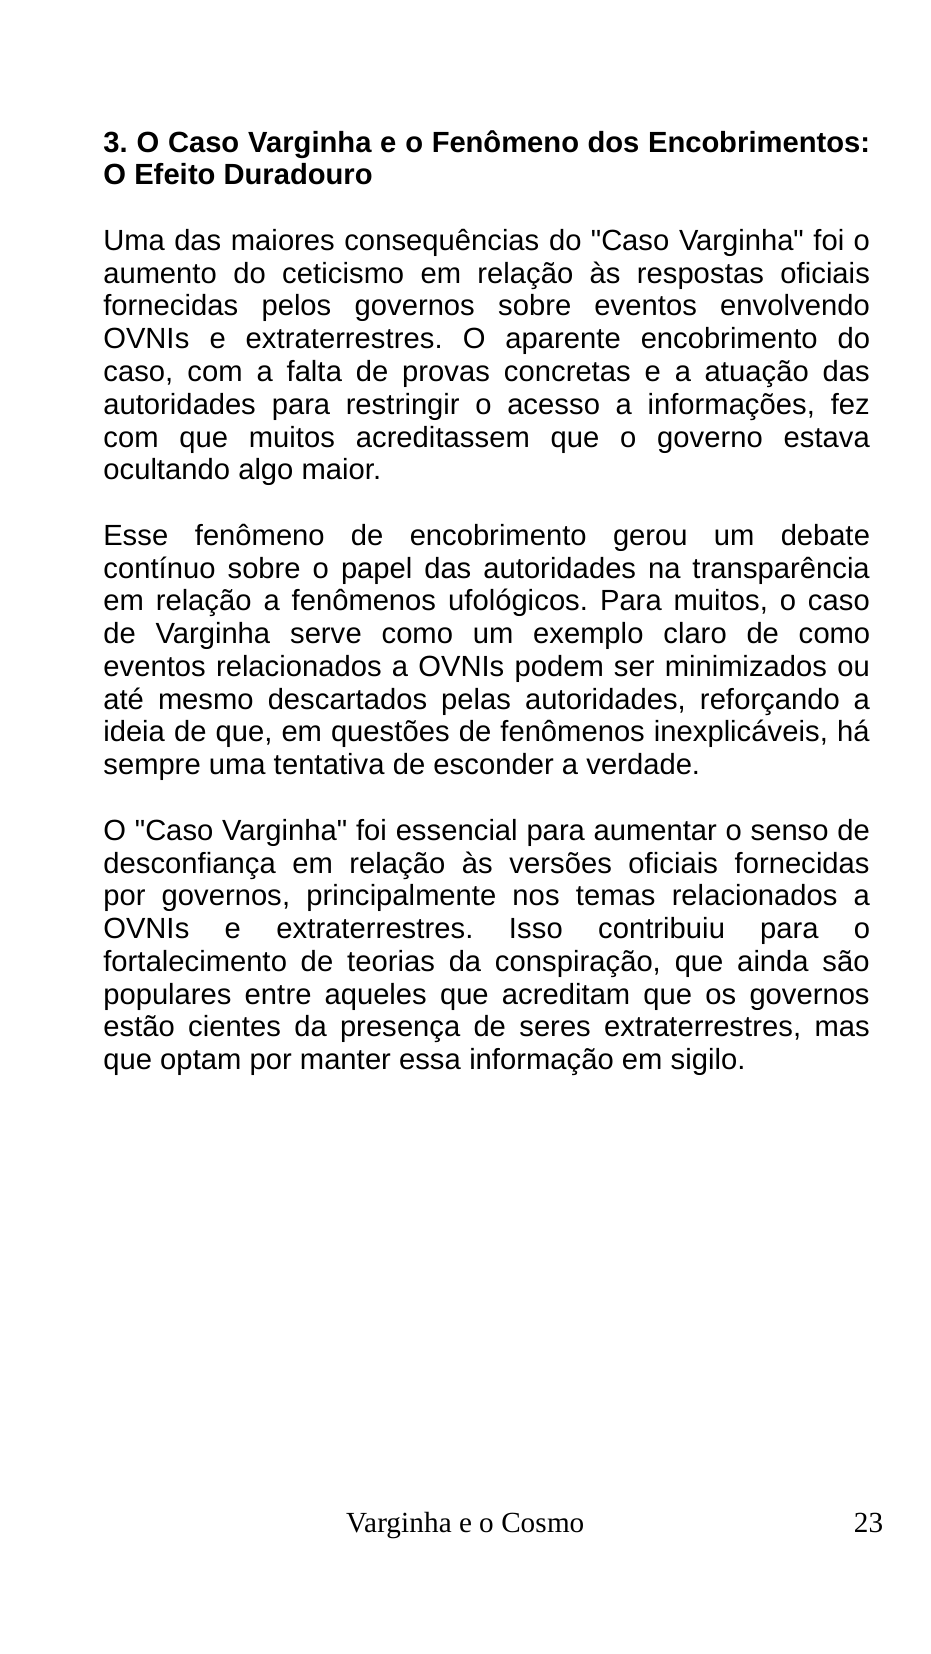

3. O Caso Varginha e o Fenômeno dos Encobrimentos: O Efeito Duradouro
Uma das maiores consequências do "Caso Varginha" foi o aumento do ceticismo em relação às respostas oficiais fornecidas pelos governos sobre eventos envolvendo OVNIs e extraterrestres. O aparente encobrimento do caso, com a falta de provas concretas e a atuação das autoridades para restringir o acesso a informações, fez com que muitos acreditassem que o governo estava ocultando algo maior.
Esse fenômeno de encobrimento gerou um debate contínuo sobre o papel das autoridades na transparência em relação a fenômenos ufológicos. Para muitos, o caso de Varginha serve como um exemplo claro de como eventos relacionados a OVNIs podem ser minimizados ou até mesmo descartados pelas autoridades, reforçando a ideia de que, em questões de fenômenos inexplicáveis, há sempre uma tentativa de esconder a verdade.
O "Caso Varginha" foi essencial para aumentar o senso de desconfiança em relação às versões oficiais fornecidas por governos, principalmente nos temas relacionados a OVNIs e extraterrestres. Isso contribuiu para o fortalecimento de teorias da conspiração, que ainda são populares entre aqueles que acreditam que os governos estão cientes da presença de seres extraterrestres, mas que optam por manter essa informação em sigilo.
Varginha e o Cosmo
23